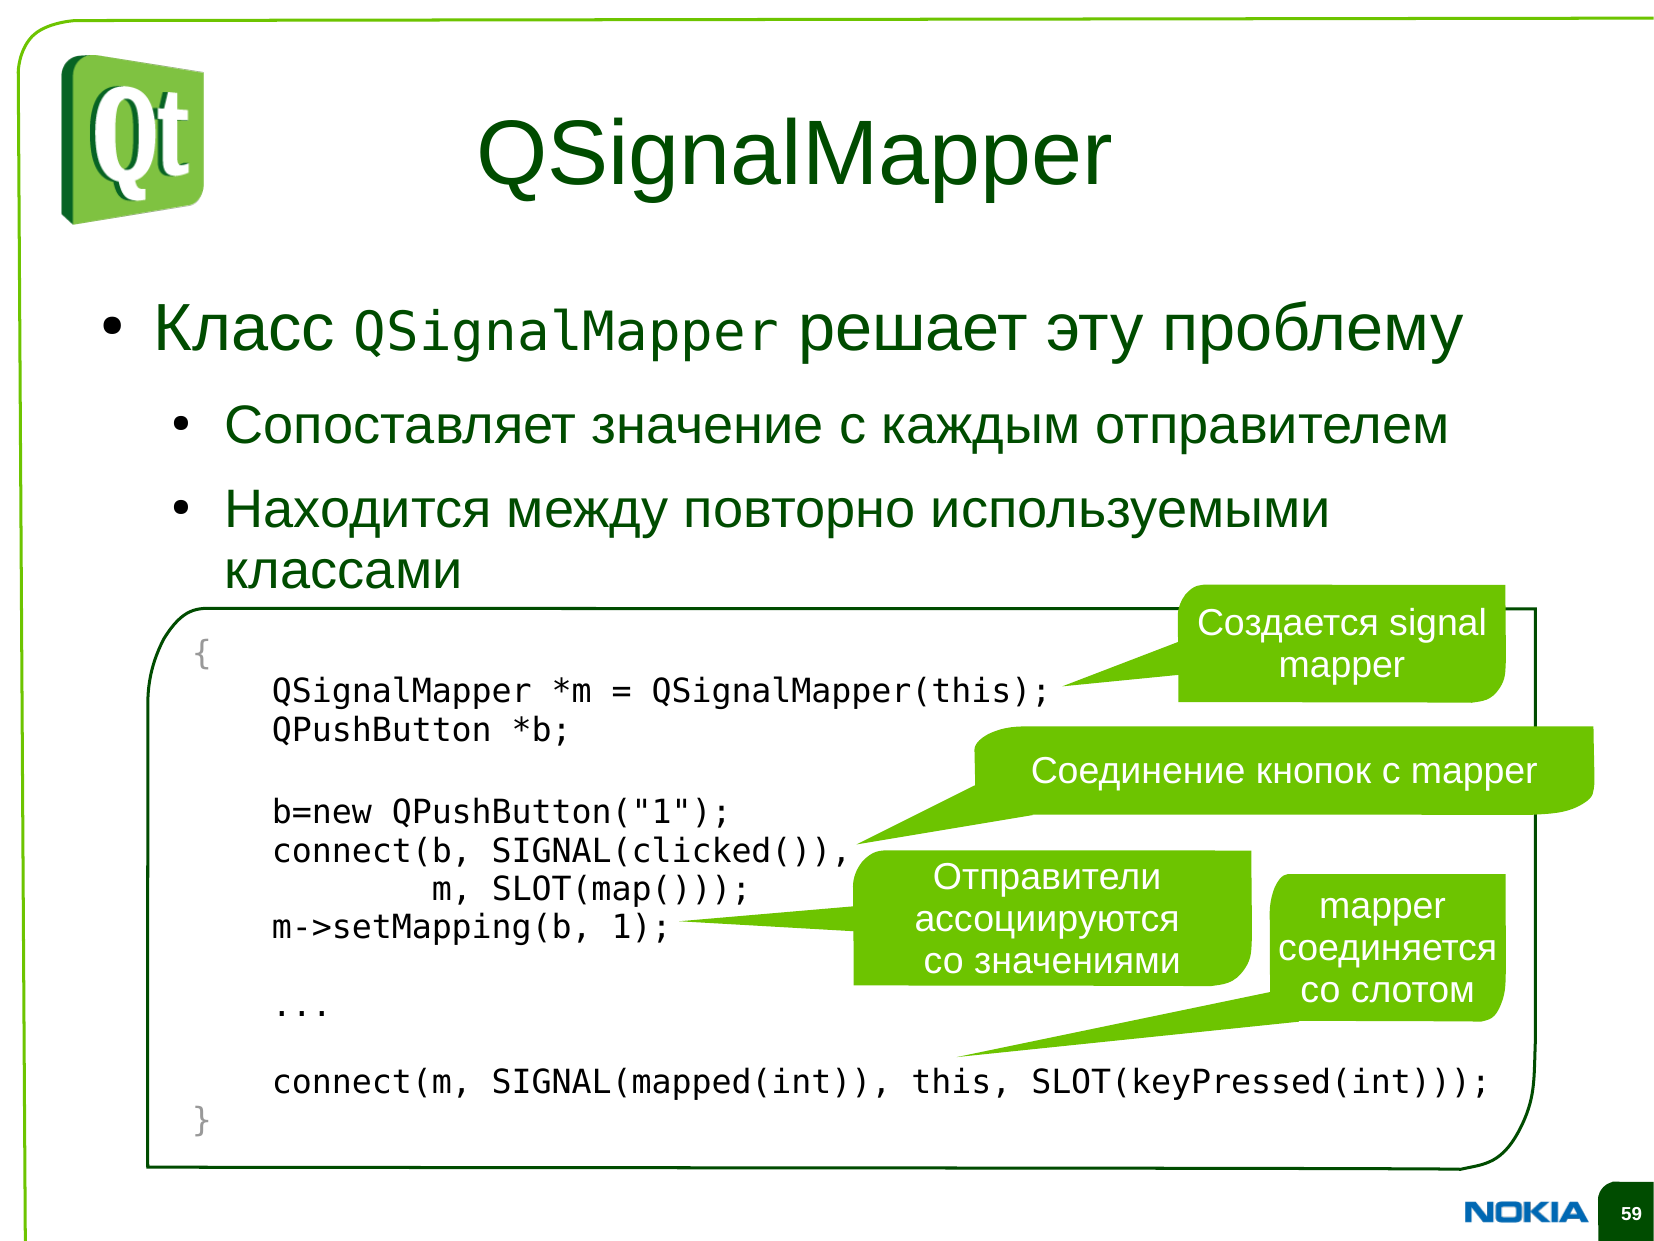

# QSignalMapper
Класс QSignalMapper решает эту проблему
Сопоставляет значение с каждым отправителем
Находится между повторно используемыми классами
Создается signal
mapper
{
 QSignalMapper *m = QSignalMapper(this);
 QPushButton *b;
 b=new QPushButton("1");
 connect(b, SIGNAL(clicked()),
 m, SLOT(map()));
 m->setMapping(b, 1);
 ...
 connect(m, SIGNAL(mapped(int)), this, SLOT(keyPressed(int)));
}
Соединение кнопок с mapper
Отправители
ассоциируются
со значениями
mapper
соединяется
со слотом